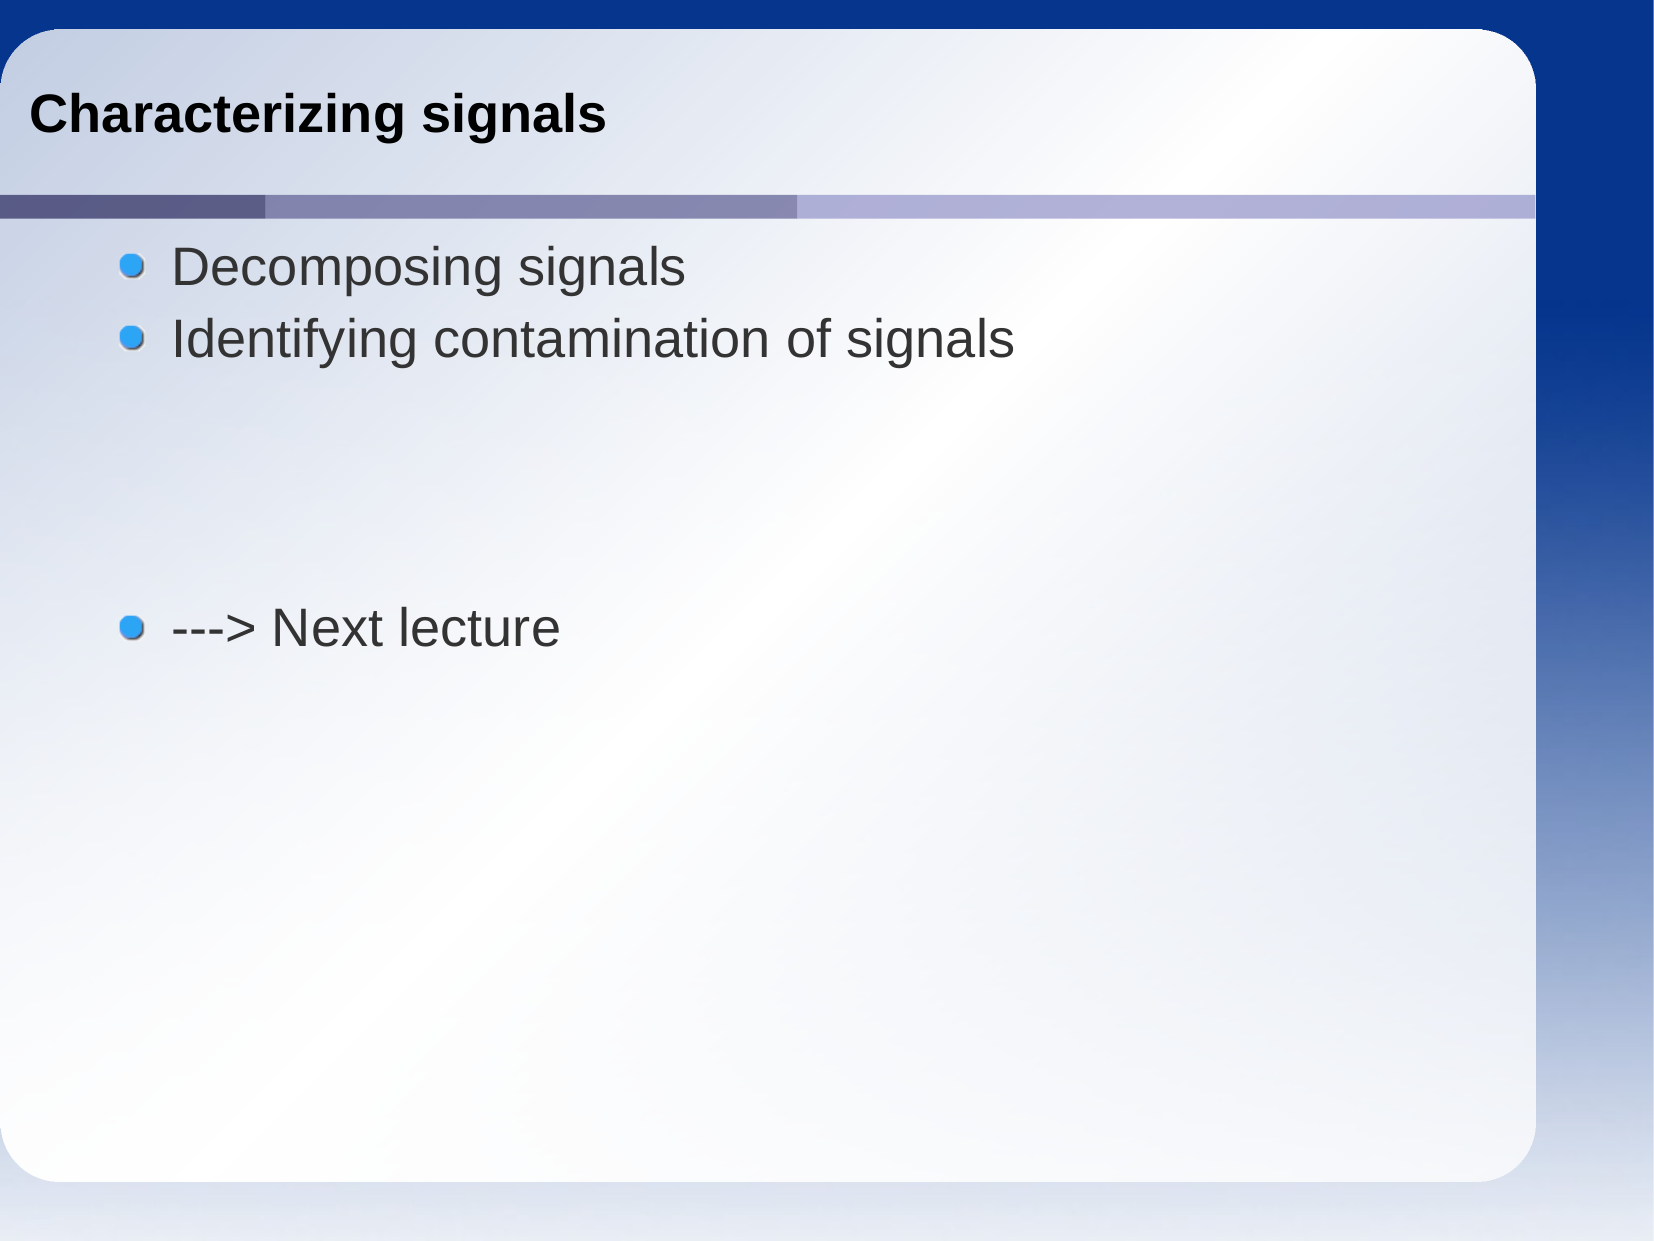

# Characterizing signals
Decomposing signals
Identifying contamination of signals
---> Next lecture